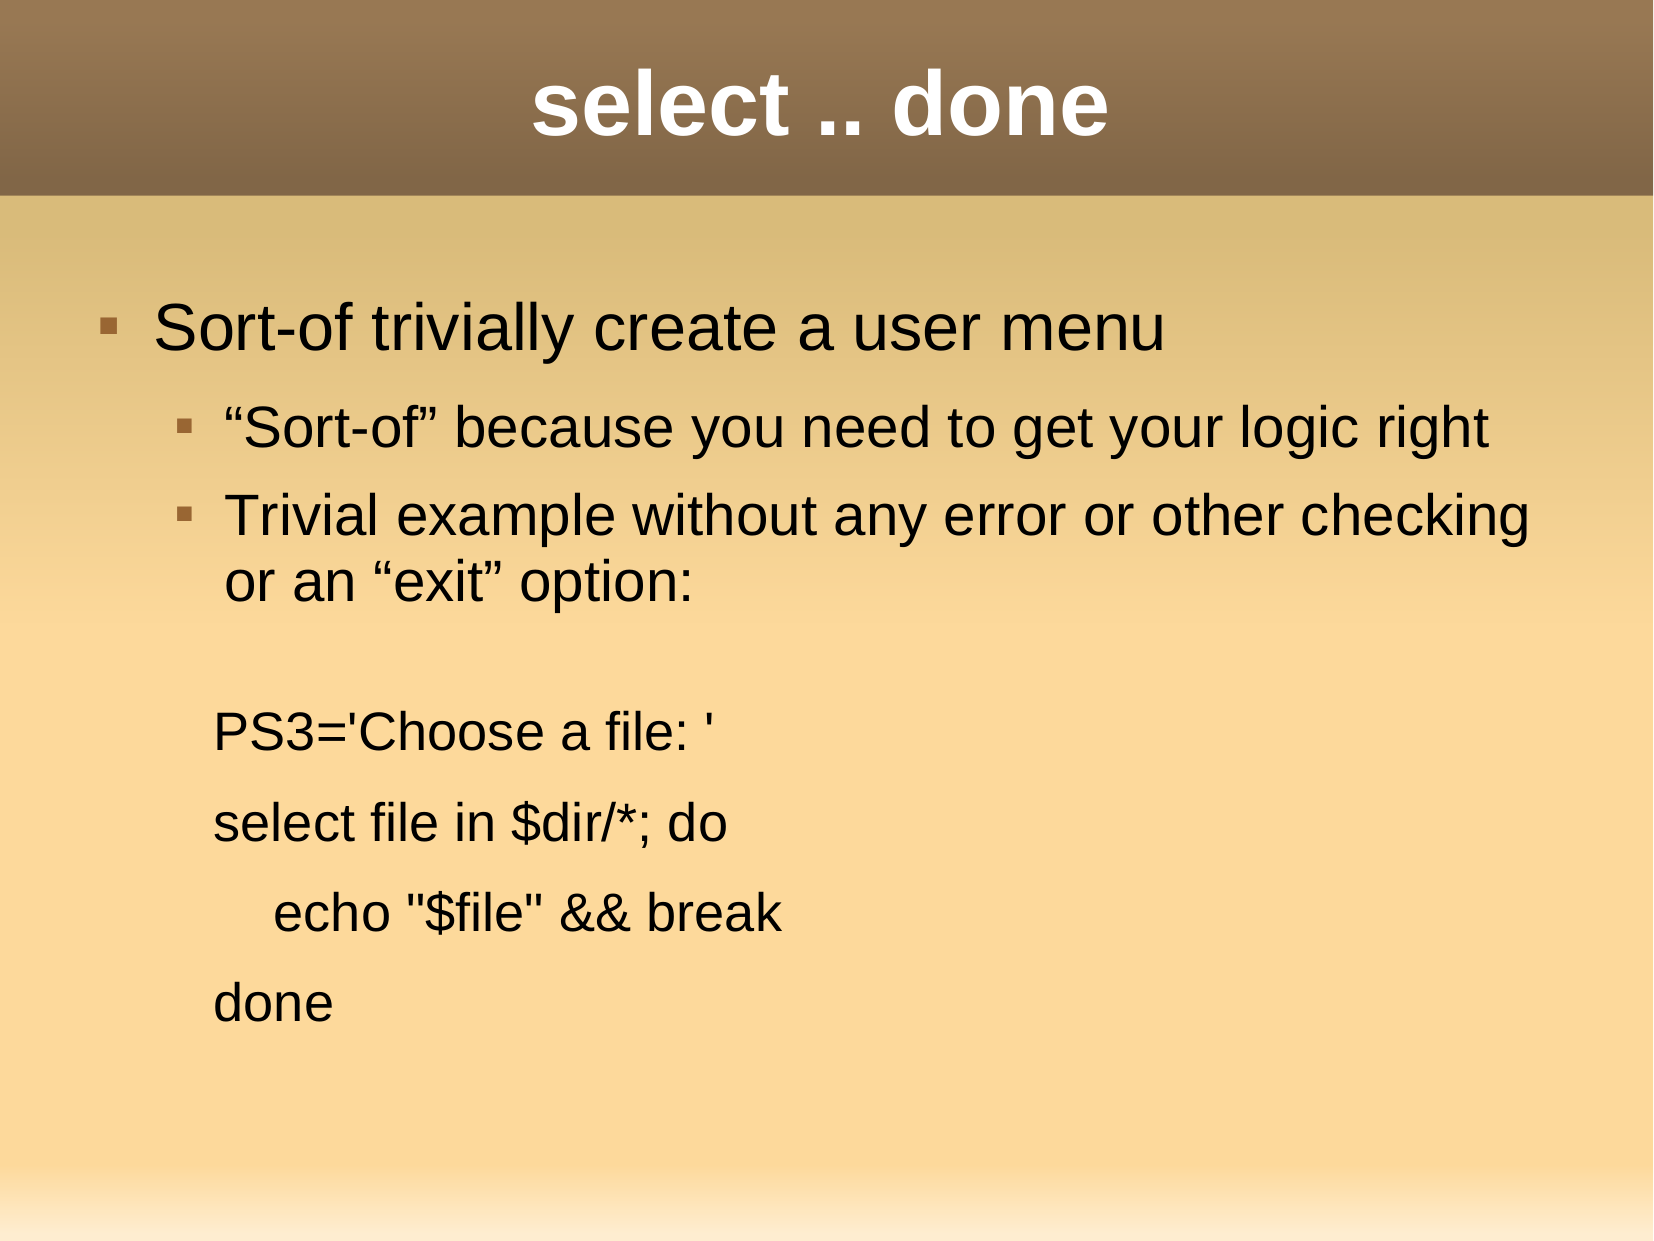

# select .. done
Sort-of trivially create a user menu
“Sort-of” because you need to get your logic right
Trivial example without any error or other checking or an “exit” option:
 PS3='Choose a file: '
 select file in $dir/*; do
 echo "$file" && break
 done